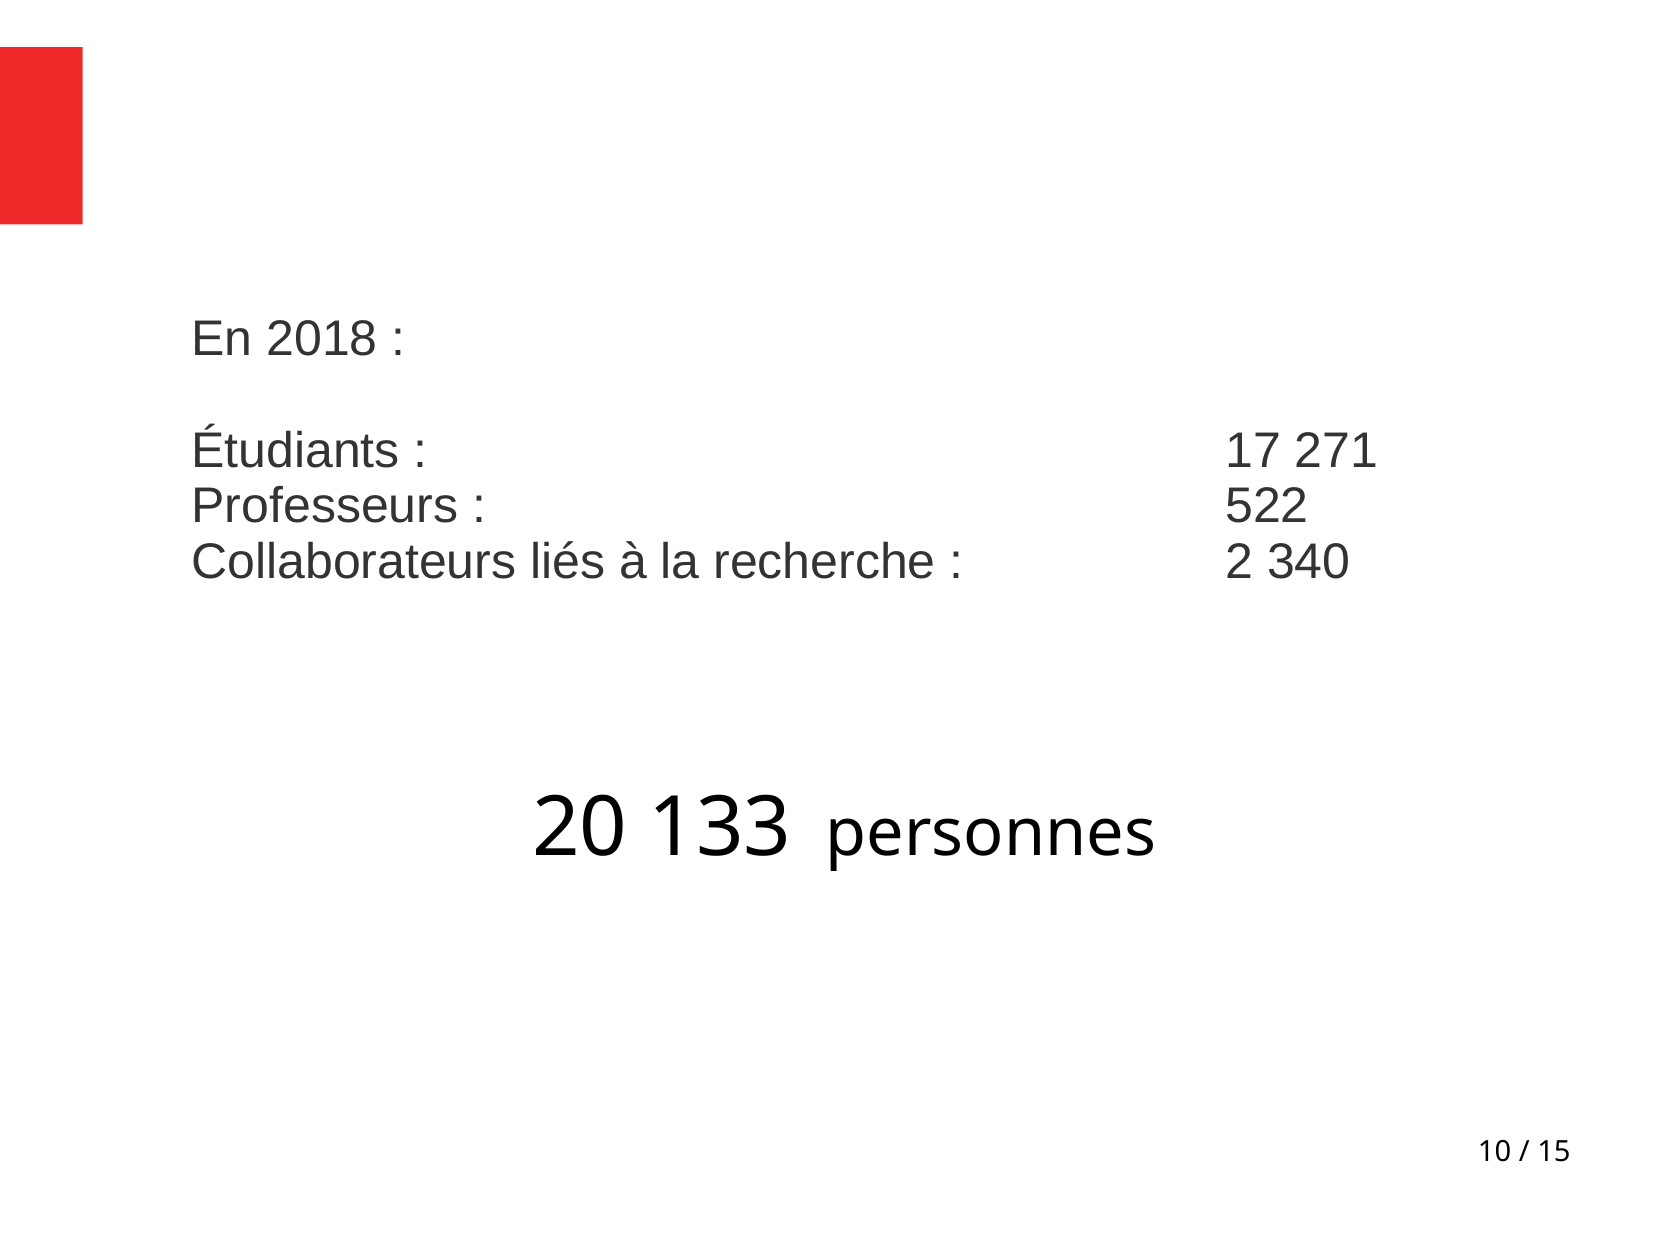

# En 2018 :
	Étudiants : 											17 271
	Professeurs : 										522
	Collaborateurs liés à la recherche : 				2 340
20 133 personnes
10